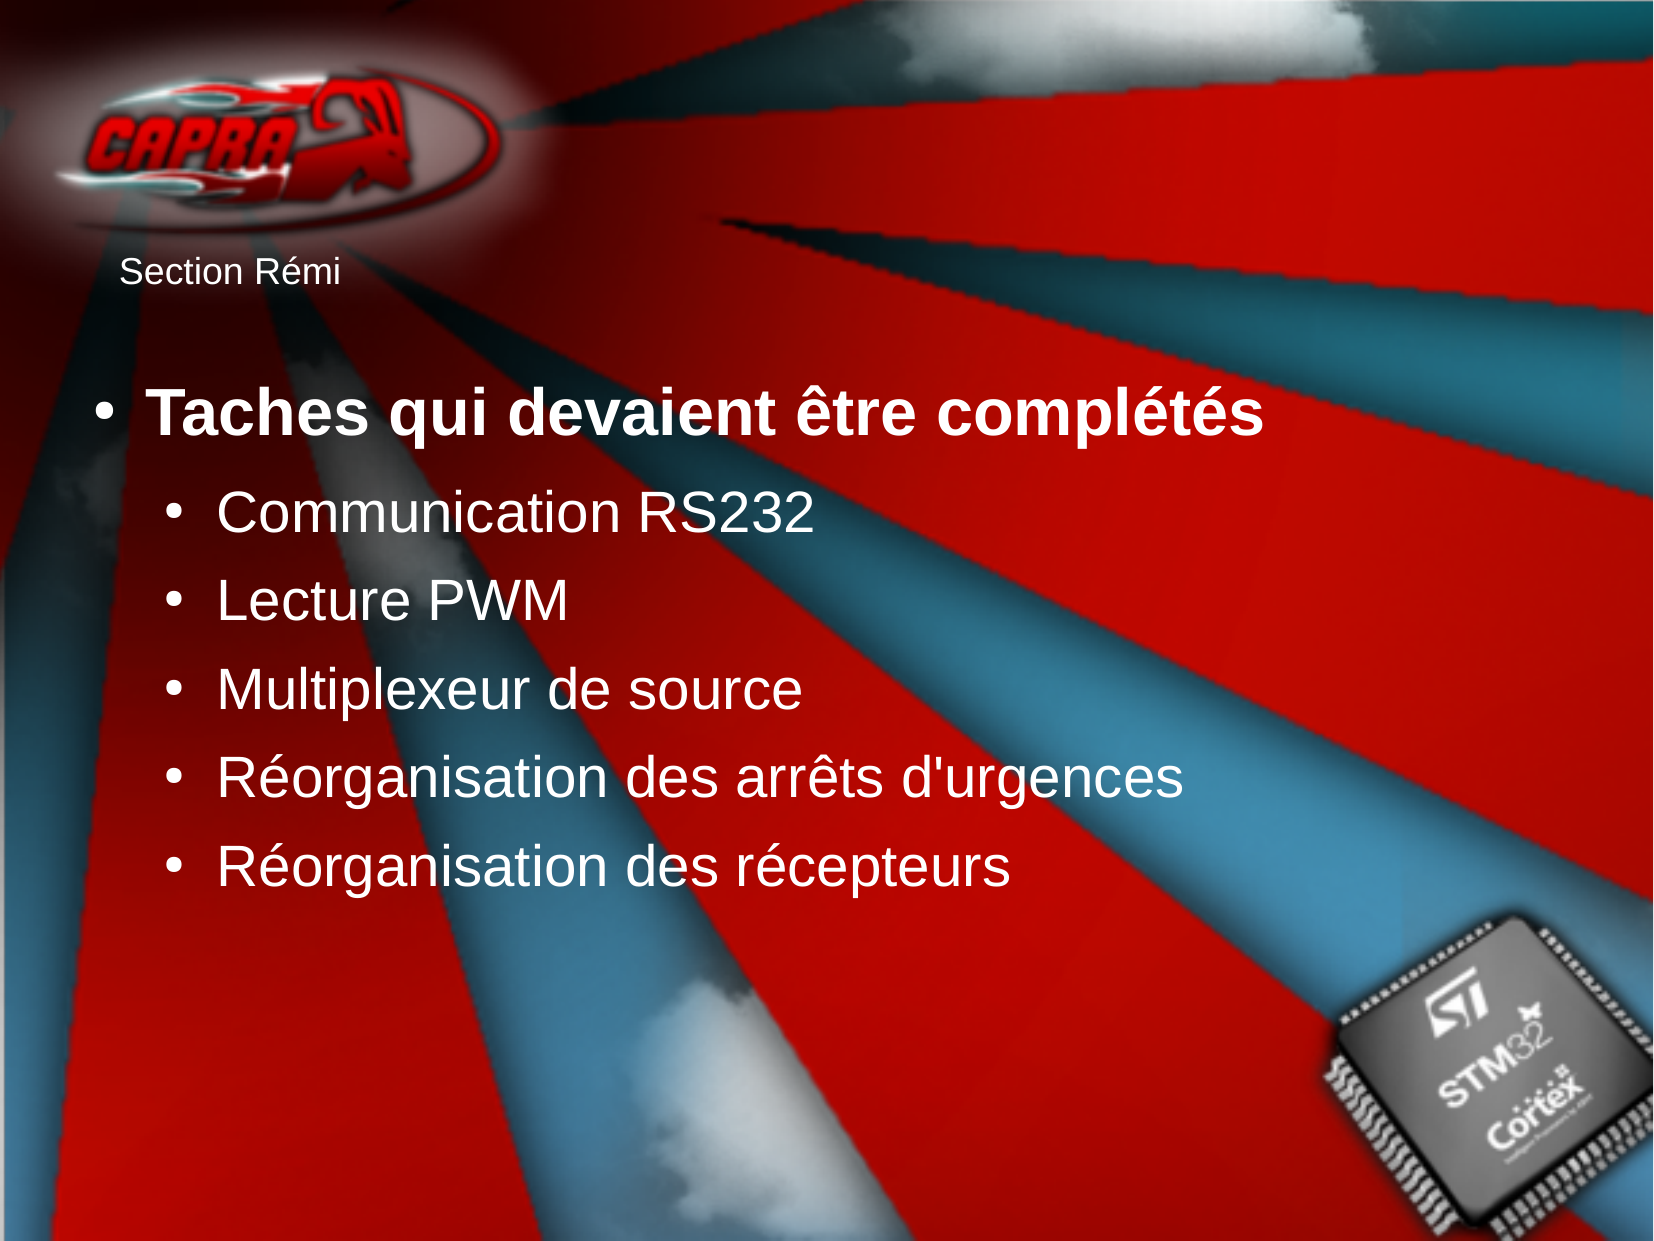

Section Rémi
# Taches qui devaient être complétés
Communication RS232
Lecture PWM
Multiplexeur de source
Réorganisation des arrêts d'urgences
Réorganisation des récepteurs